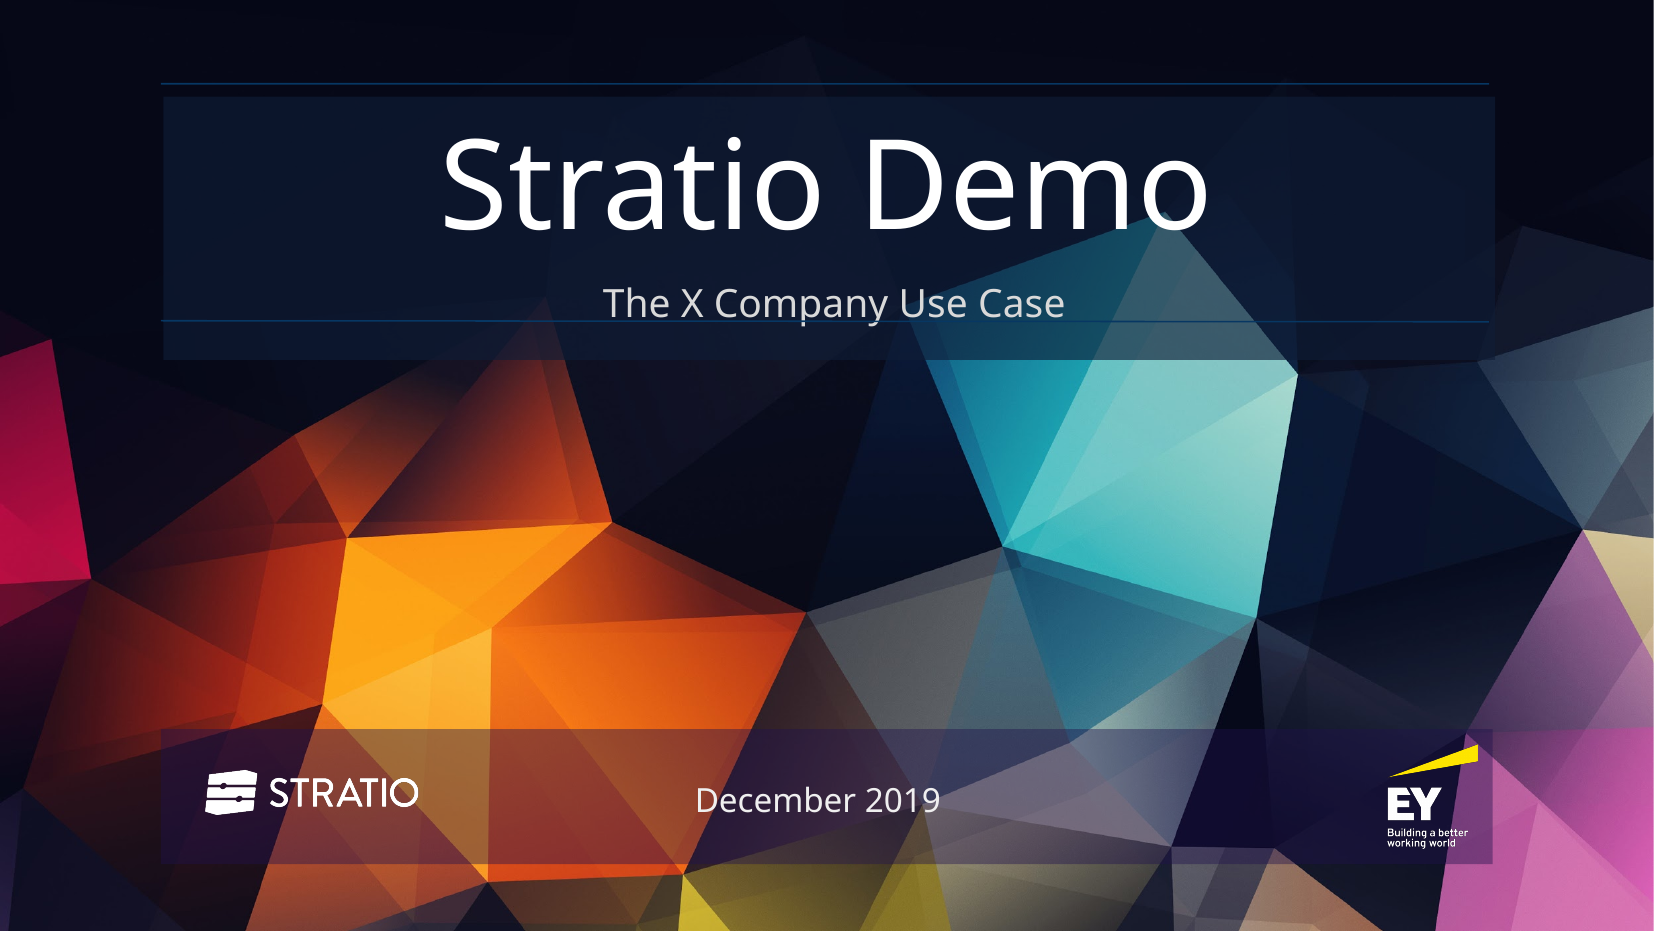

Stratio Demo
The X Company Use Case
December 2019